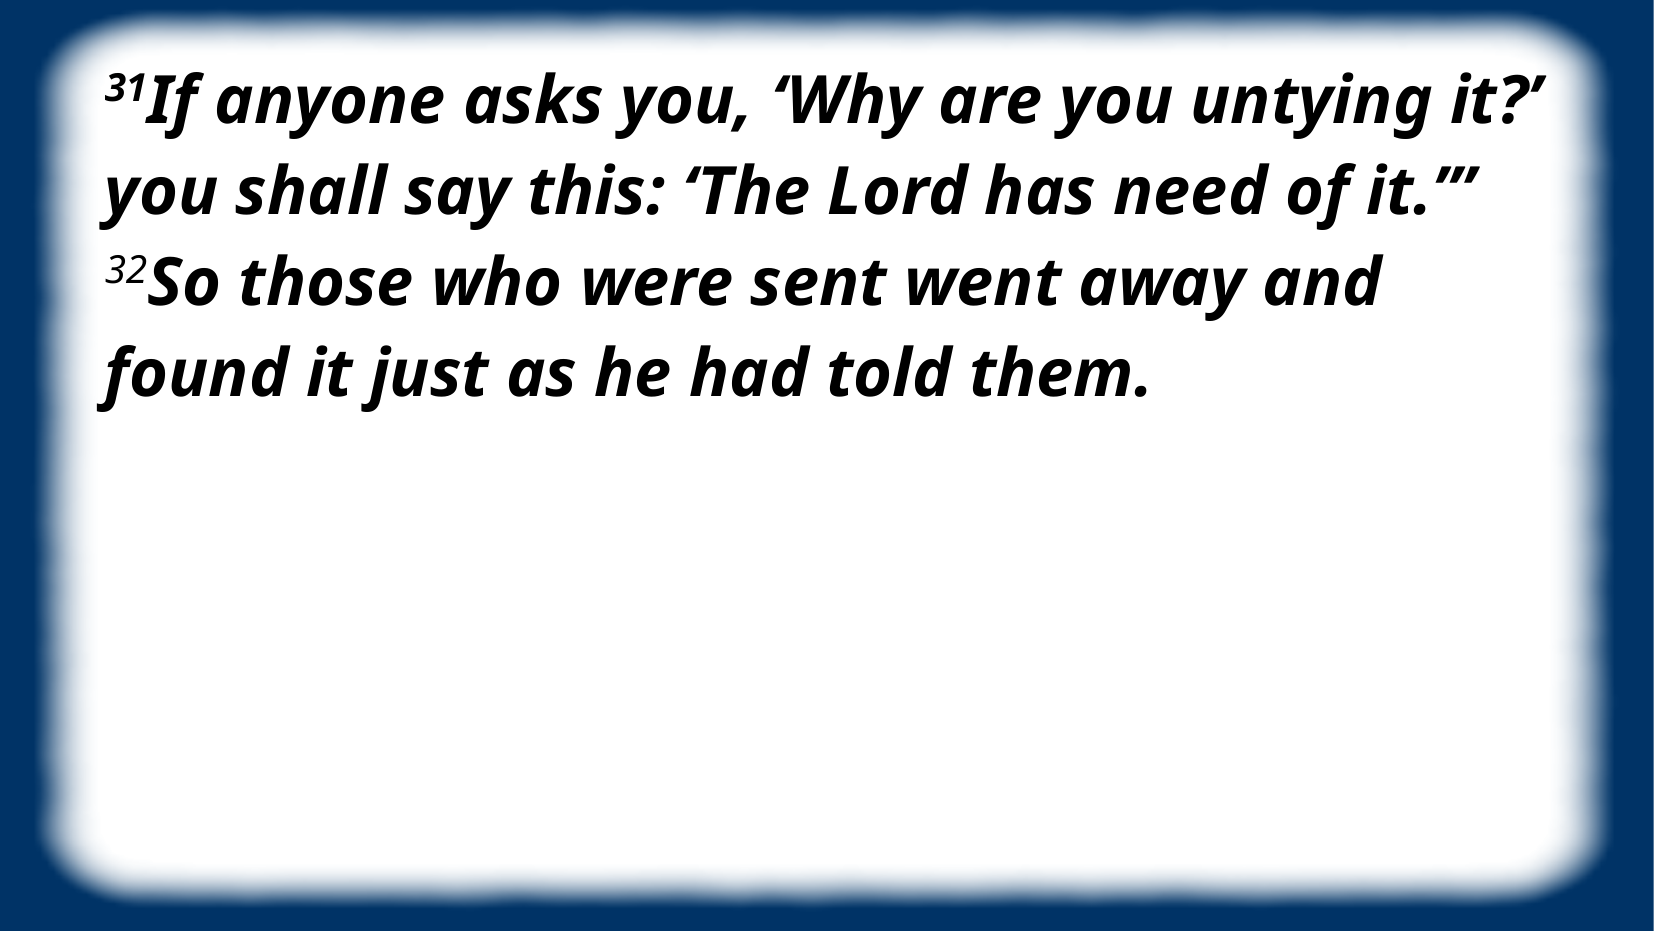

31If anyone asks you, ‘Why are you untying it?’ you shall say this: ‘The Lord has need of it.’” 32So those who were sent went away and found it just as he had told them.